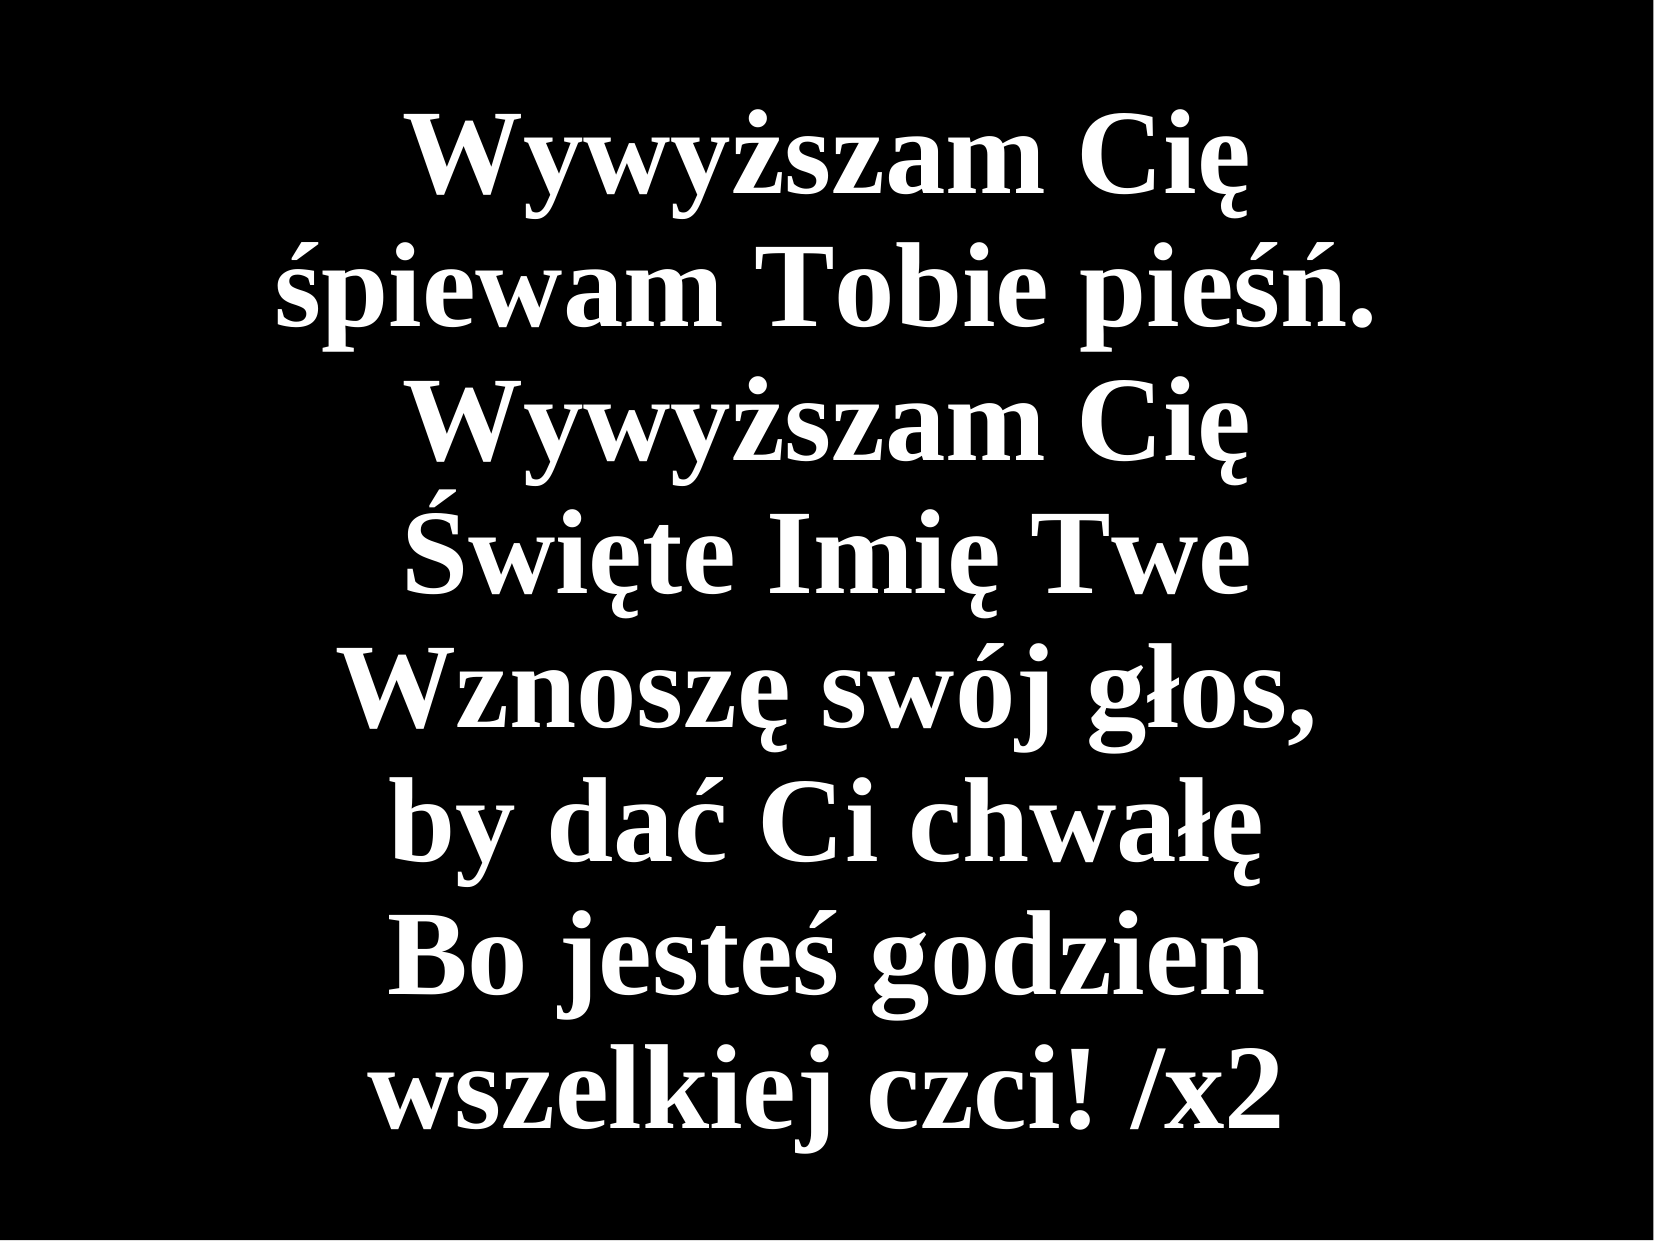

# Wywyższam Cię śpiewam Tobie pieśń. Wywyższam Cię Święte Imię Twe Wznoszę swój głos, by dać Ci chwałę Bo jesteś godzien wszelkiej czci! /x2